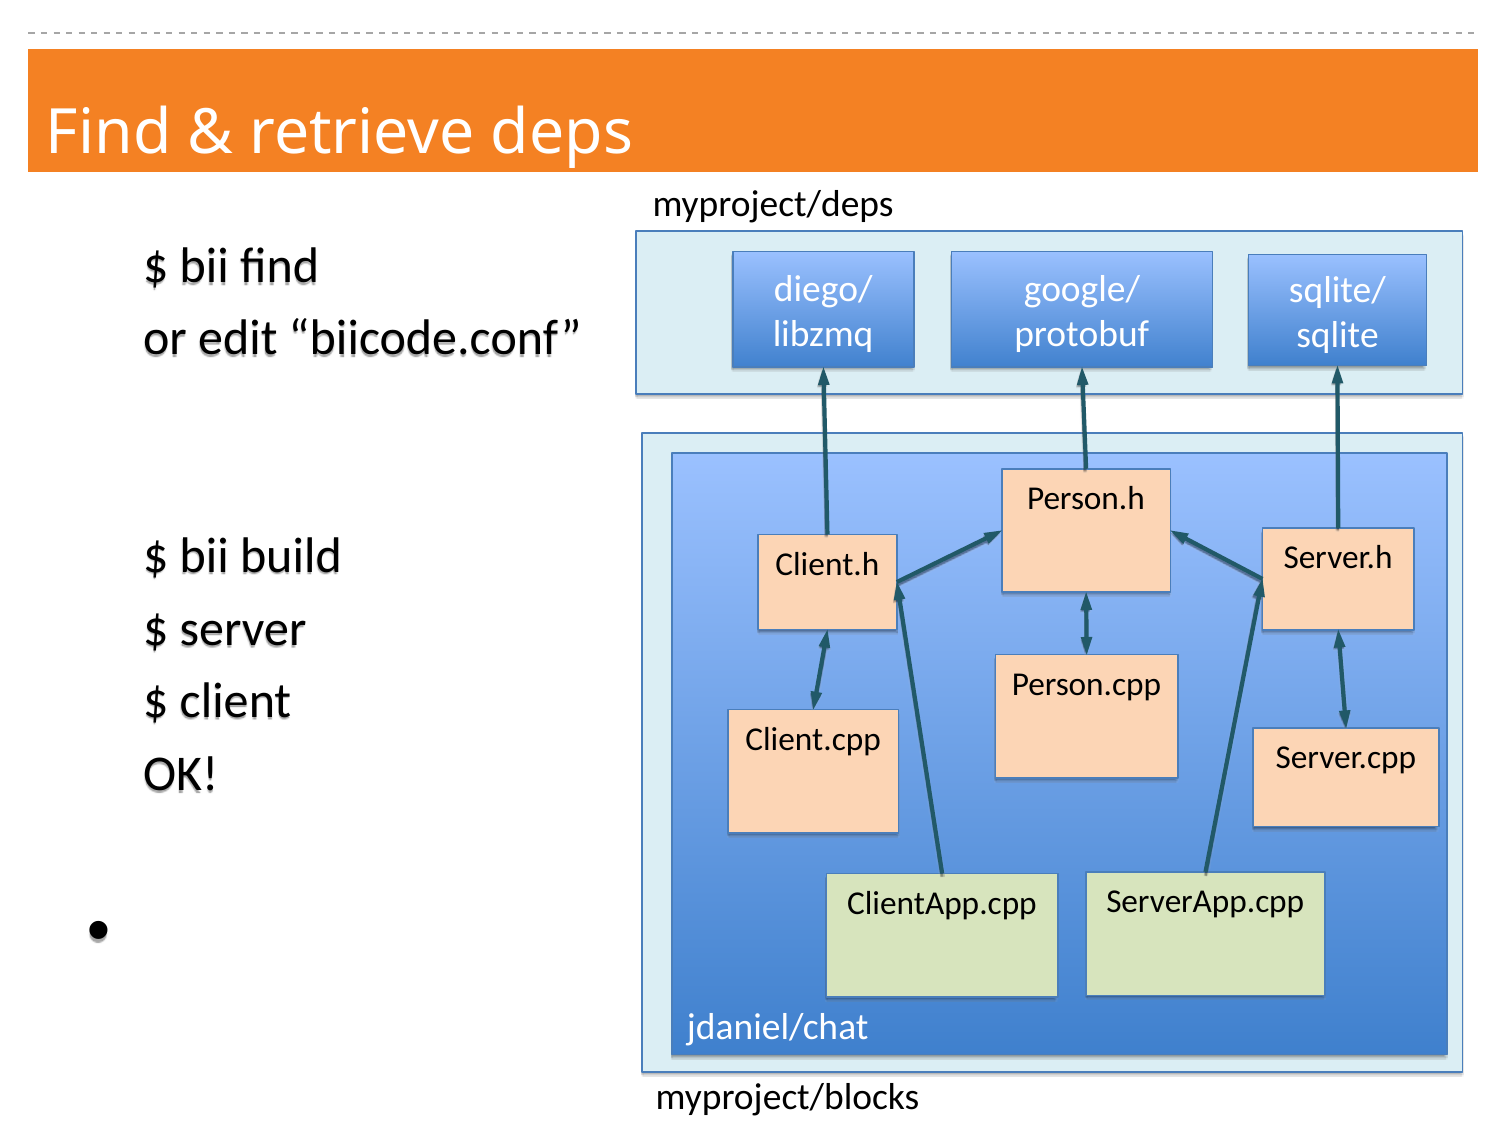

Find & retrieve deps
myproject/deps
# $ bii find
or edit “biicode.conf”
$ bii build
$ server
$ client
OK!
diego/ libzmq
google/ protobuf
sqlite/ sqlite
jdaniel/chat
Person.h
Server.h
Client.h
Person.cpp
Client.cpp
Server.cpp
ServerApp.cpp
ClientApp.cpp
myproject/blocks